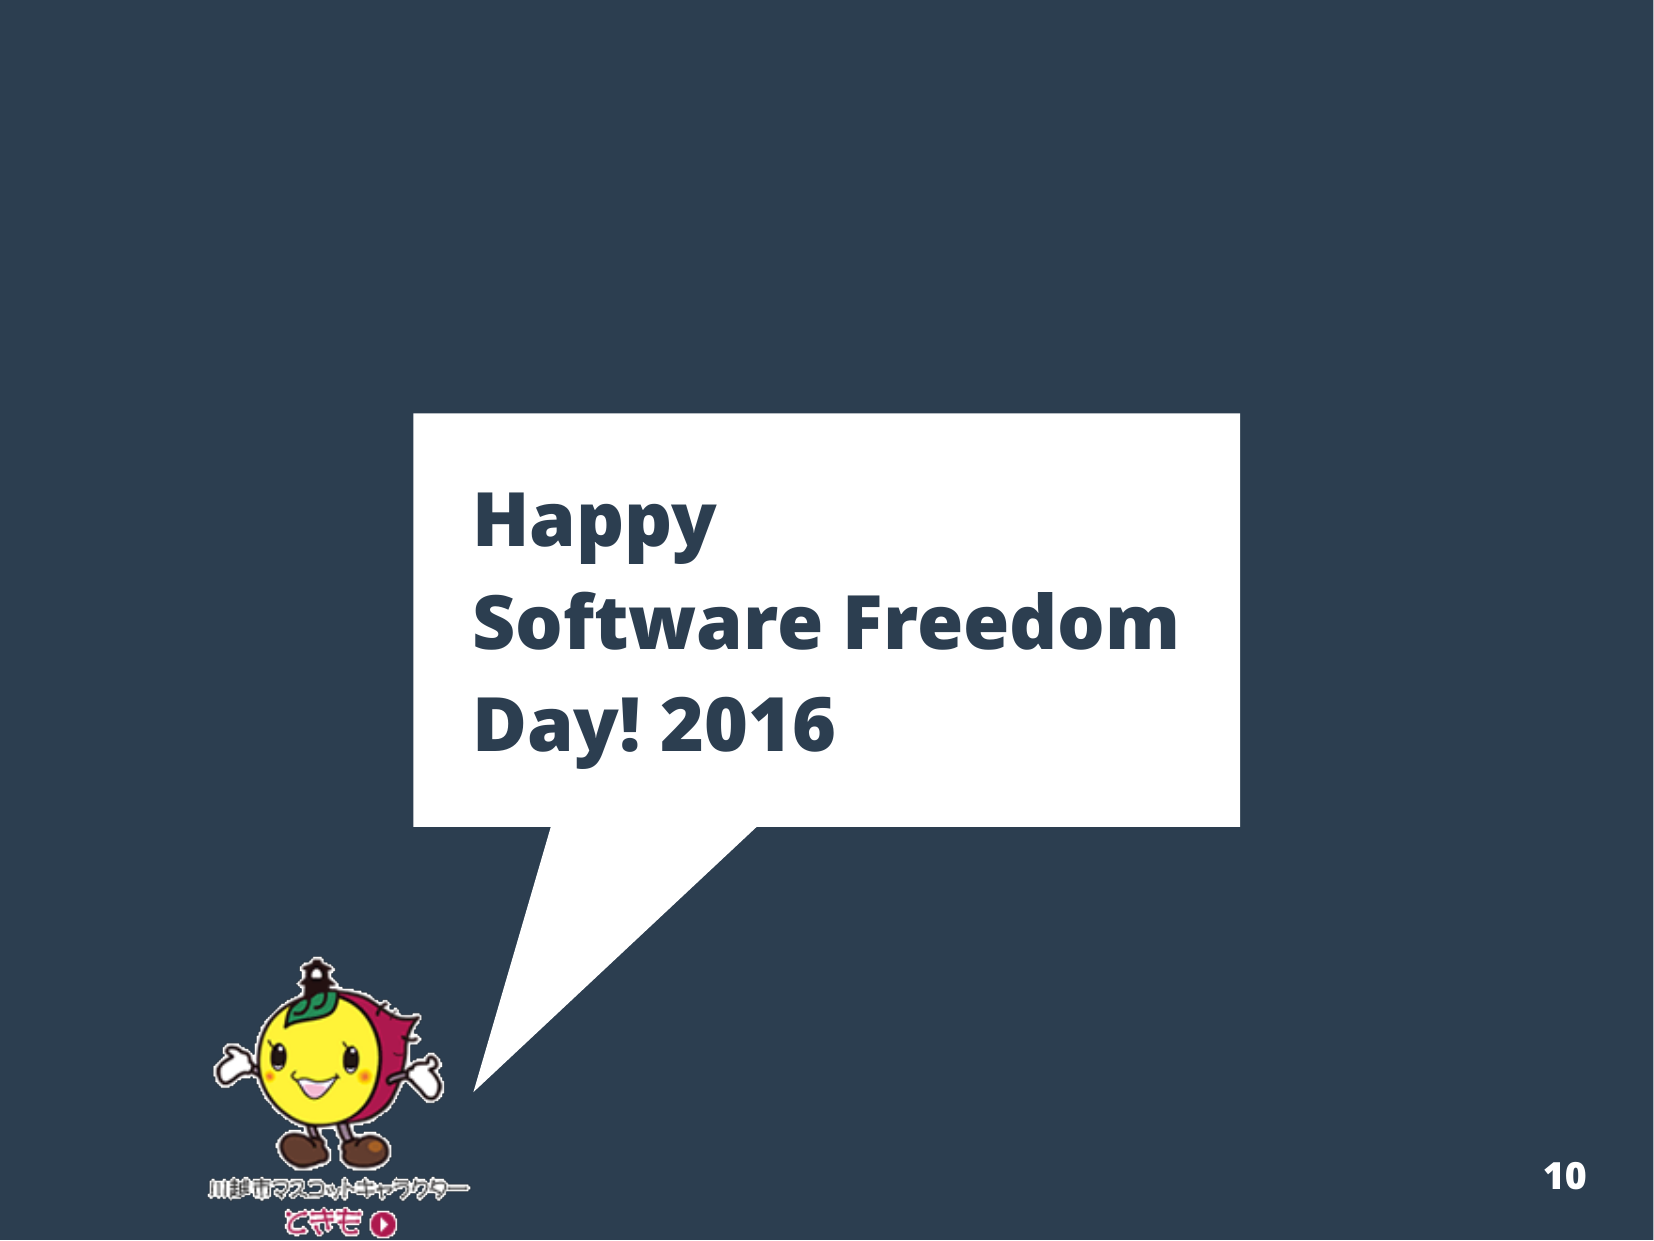

# Happy Software Freedom Day! 2016
10